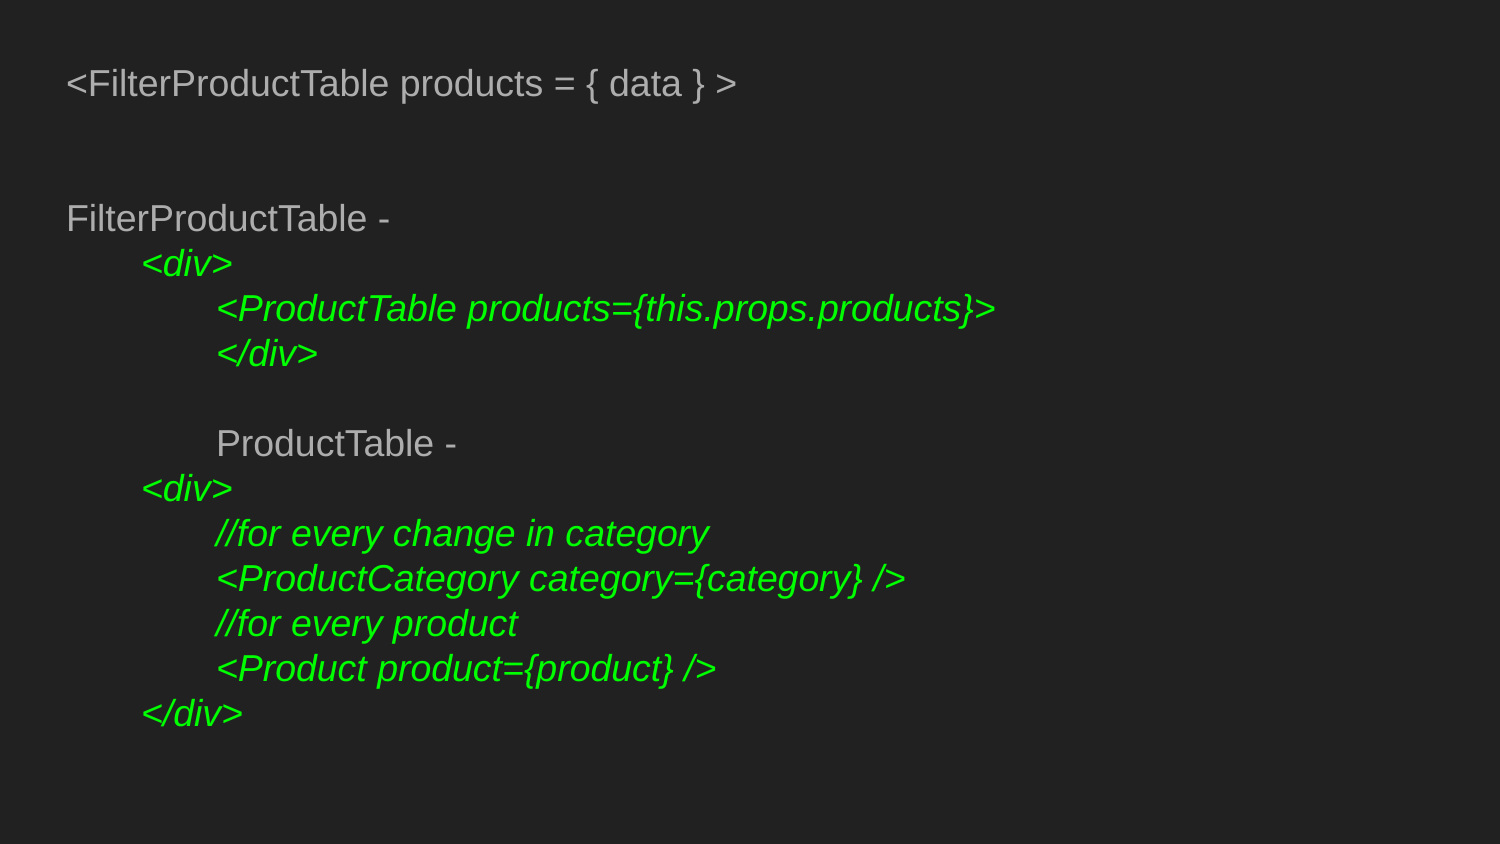

# <FilterProductTable products = { data } >
FilterProductTable -
<div>
<ProductTable products={this.props.products}>
</div>
ProductTable -
<div>
	//for every change in category
	<ProductCategory category={category} />
	//for every product
	<Product product={product} />
</div>